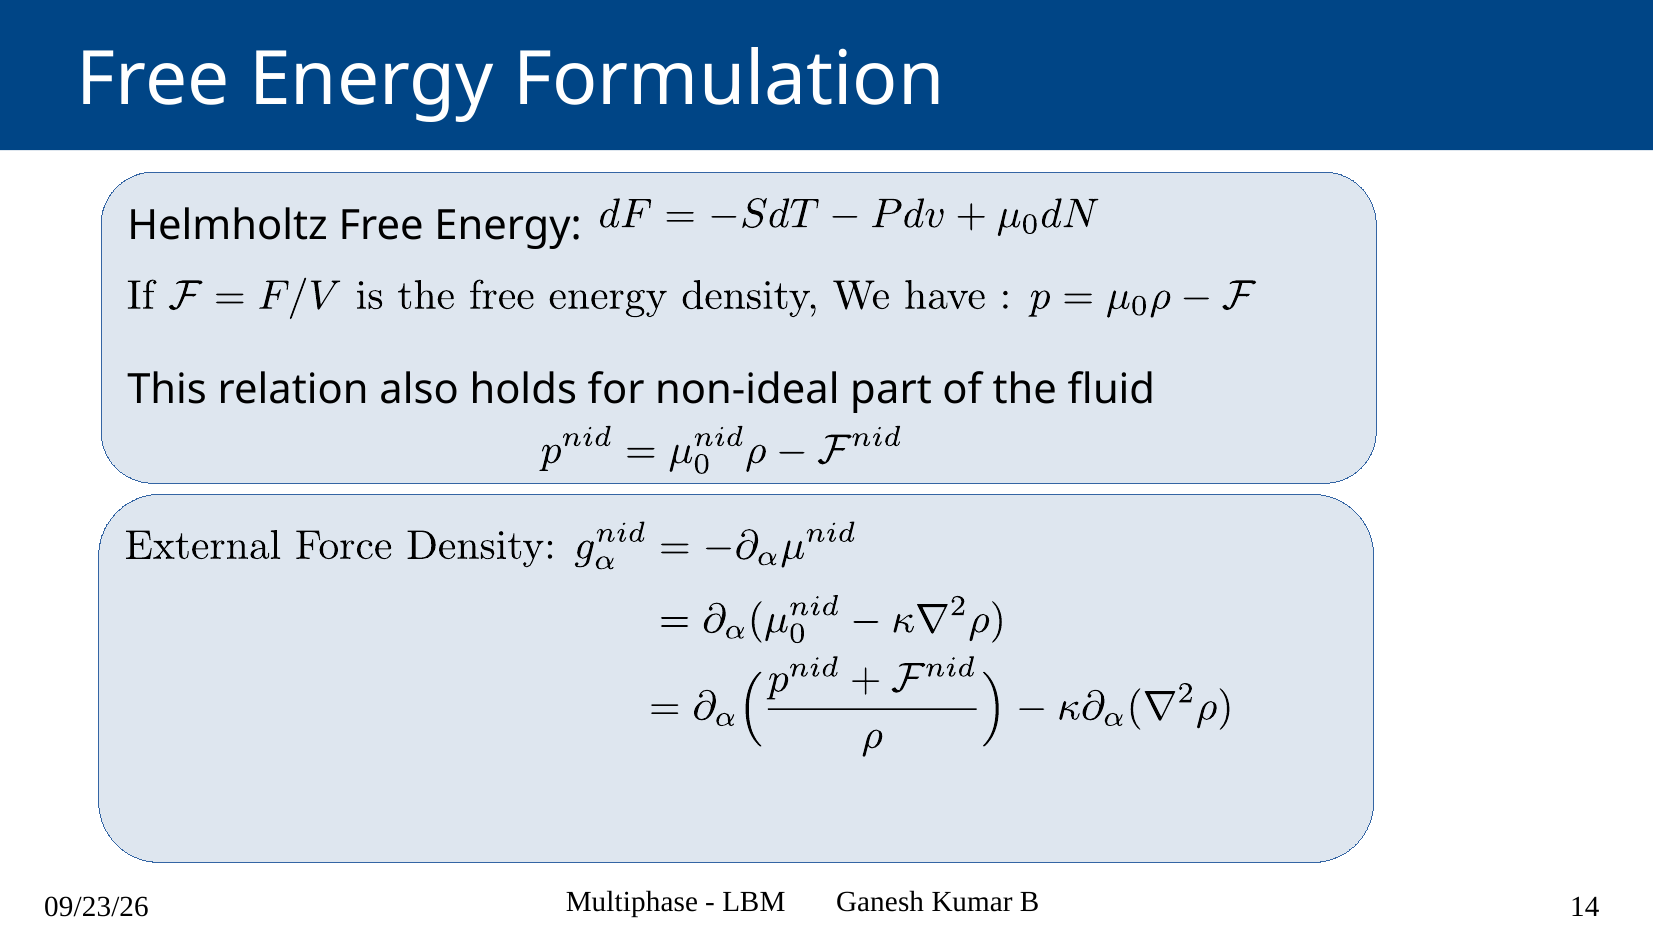

# Free Energy Formulation
Helmholtz Free Energy:
This relation also holds for non-ideal part of the fluid
Multiphase - LBM Ganesh Kumar B
14